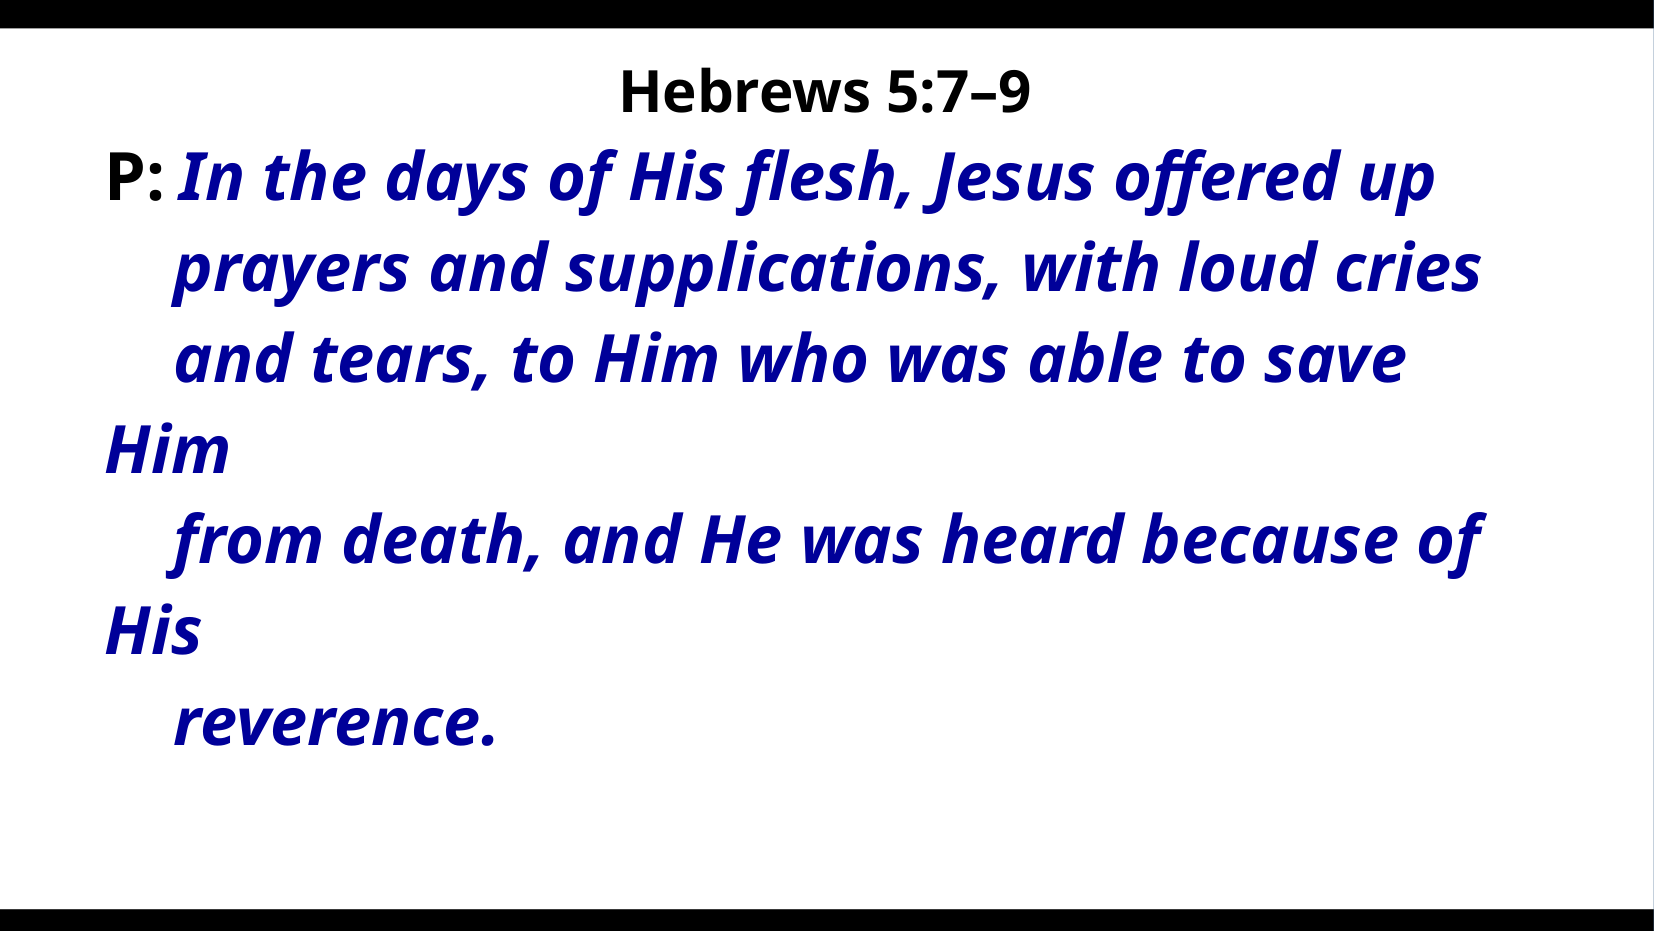

Hebrews 5:7–9
P:	In the days of His flesh, Jesus offered up
 prayers and supplications, with loud cries
 and tears, to Him who was able to save Him
 from death, and He was heard because of His
 reverence.